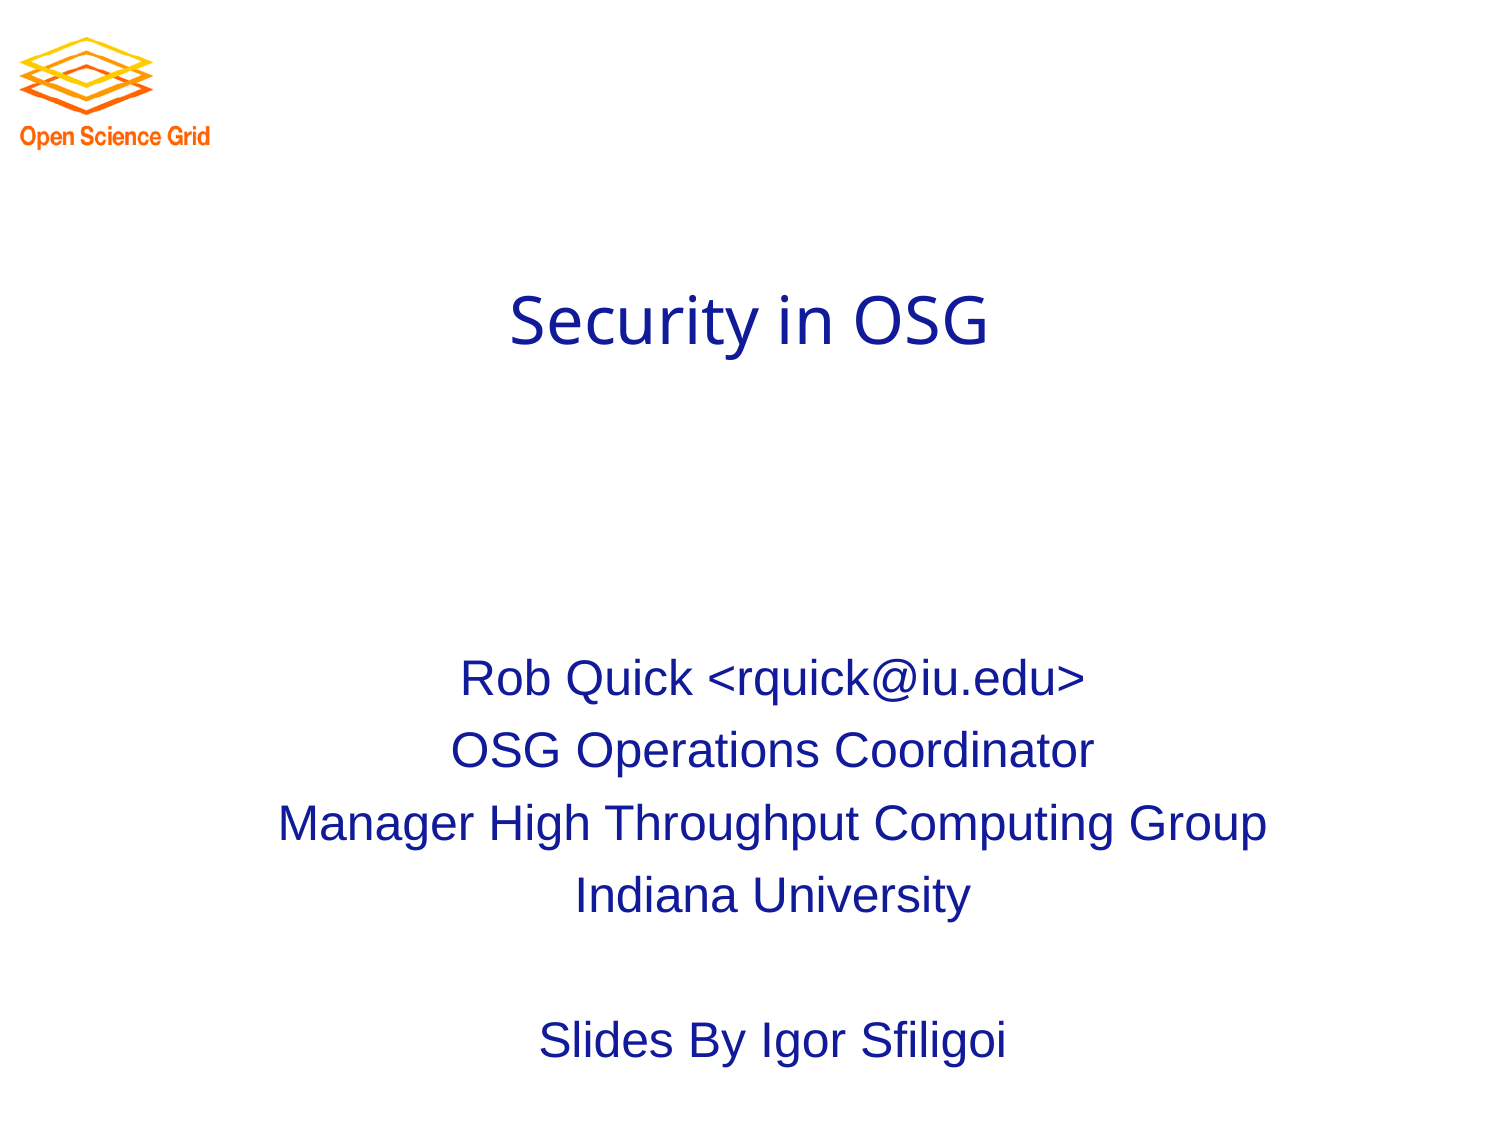

# Security in OSG
Rob Quick <rquick@iu.edu>
OSG Operations Coordinator
Manager High Throughput Computing Group
Indiana University
Slides By Igor Sfiligoi